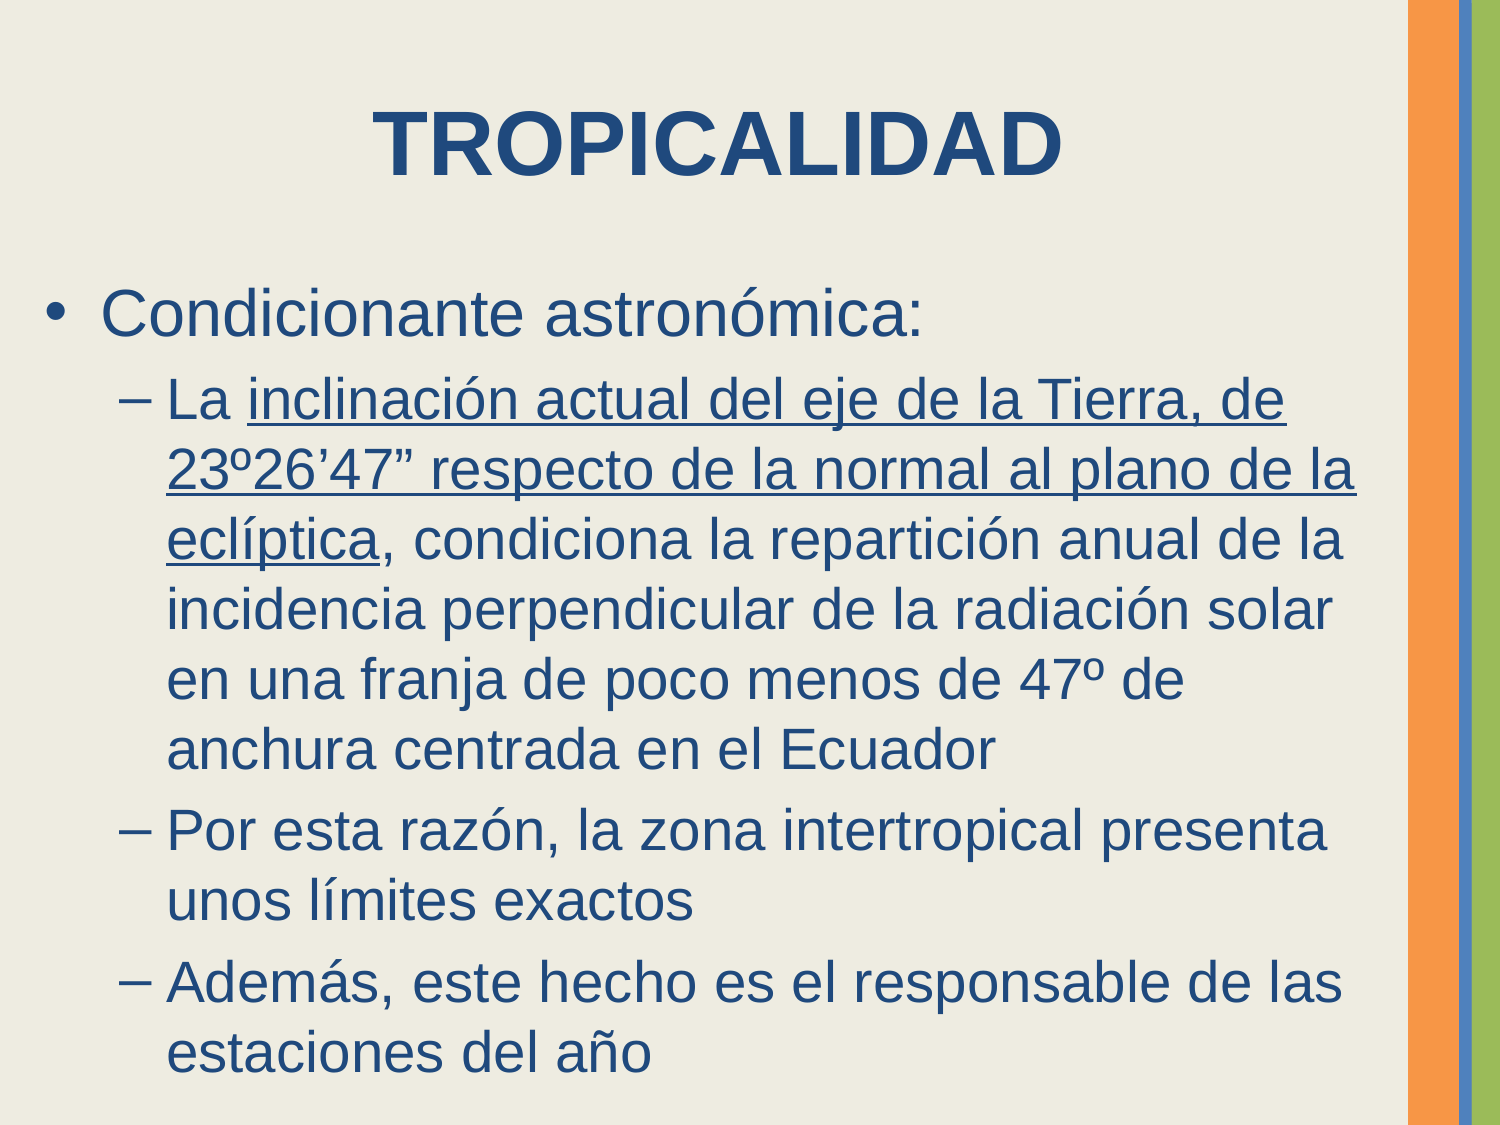

# tropicalidad
Condicionante astronómica:
La inclinación actual del eje de la Tierra, de 23º26’47” respecto de la normal al plano de la eclíptica, condiciona la repartición anual de la incidencia perpendicular de la radiación solar en una franja de poco menos de 47º de anchura centrada en el Ecuador
Por esta razón, la zona intertropical presenta unos límites exactos
Además, este hecho es el responsable de las estaciones del año